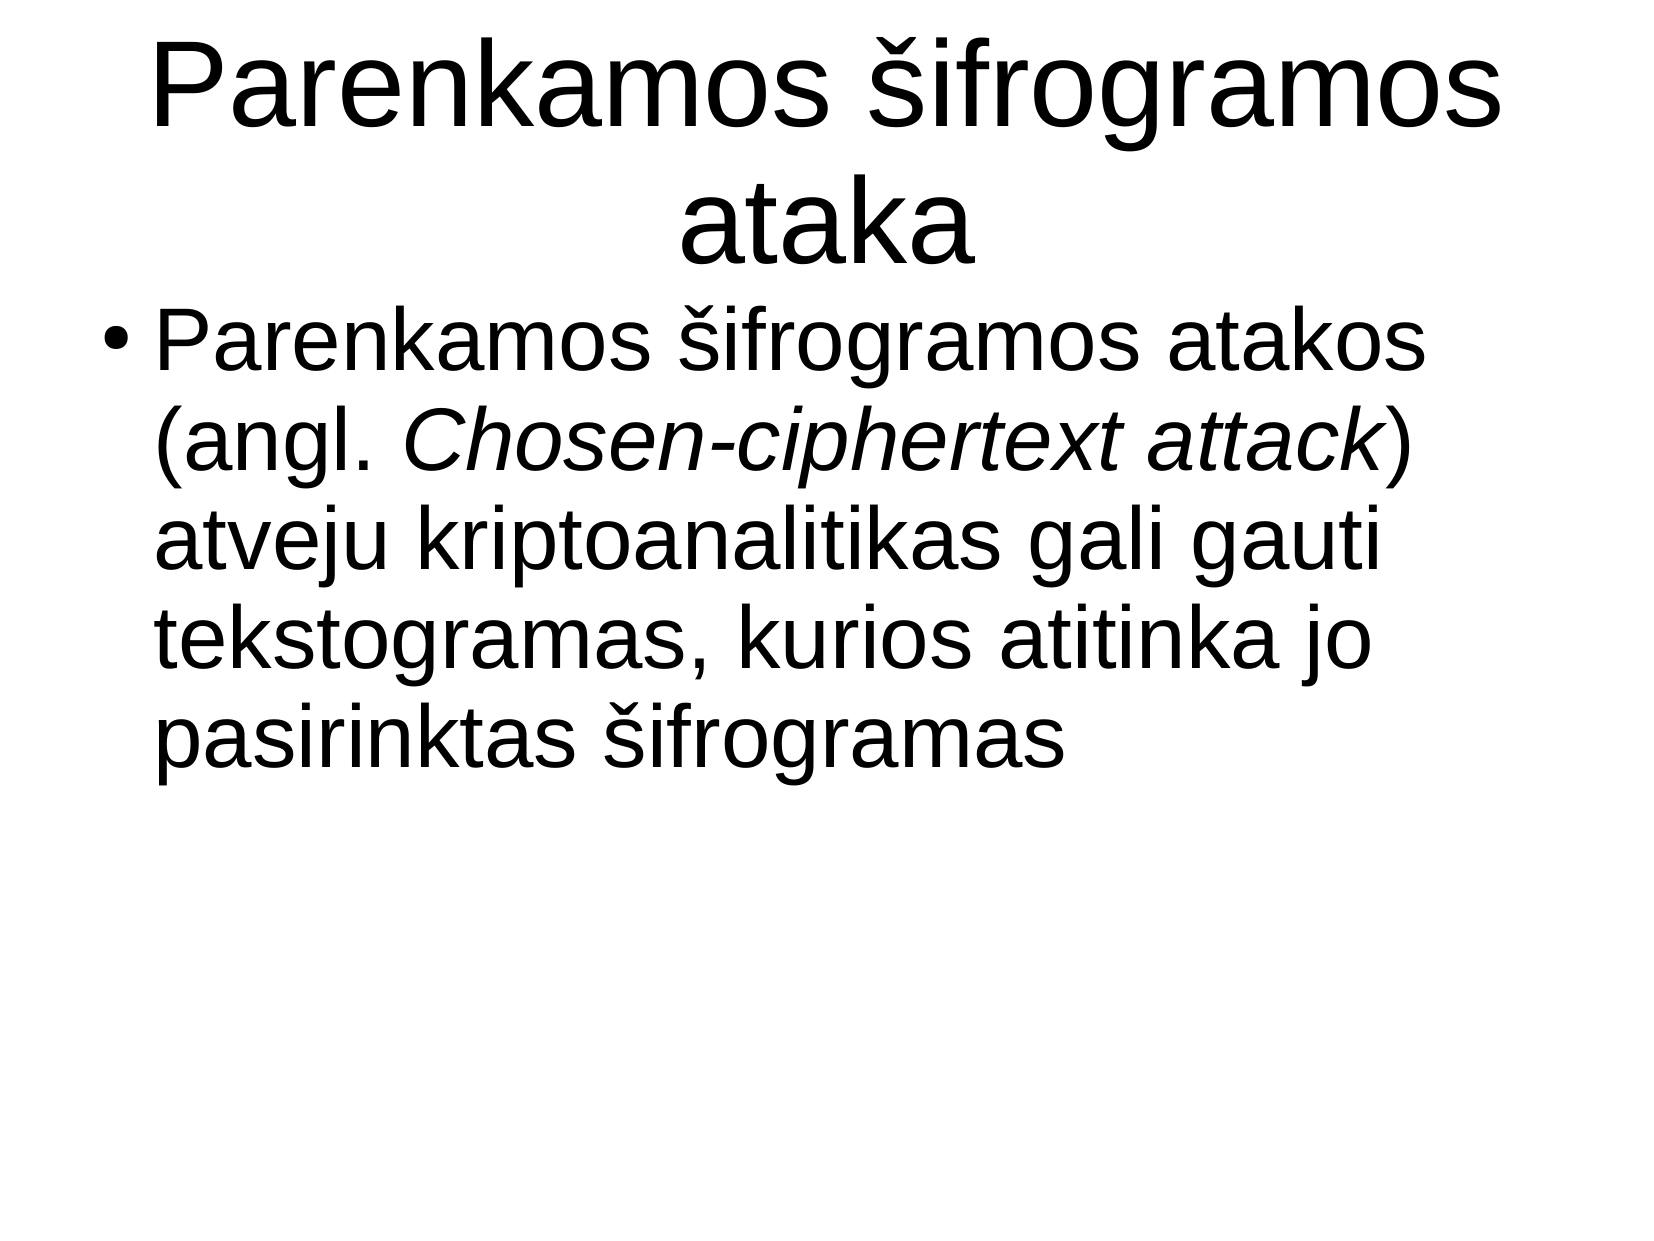

# Parenkamos šifrogramos ataka
Parenkamos šifrogramos atakos (angl. Chosen-ciphertext attack) atveju kriptoanalitikas gali gauti tekstogramas, kurios atitinka jo pasirinktas šifrogramas